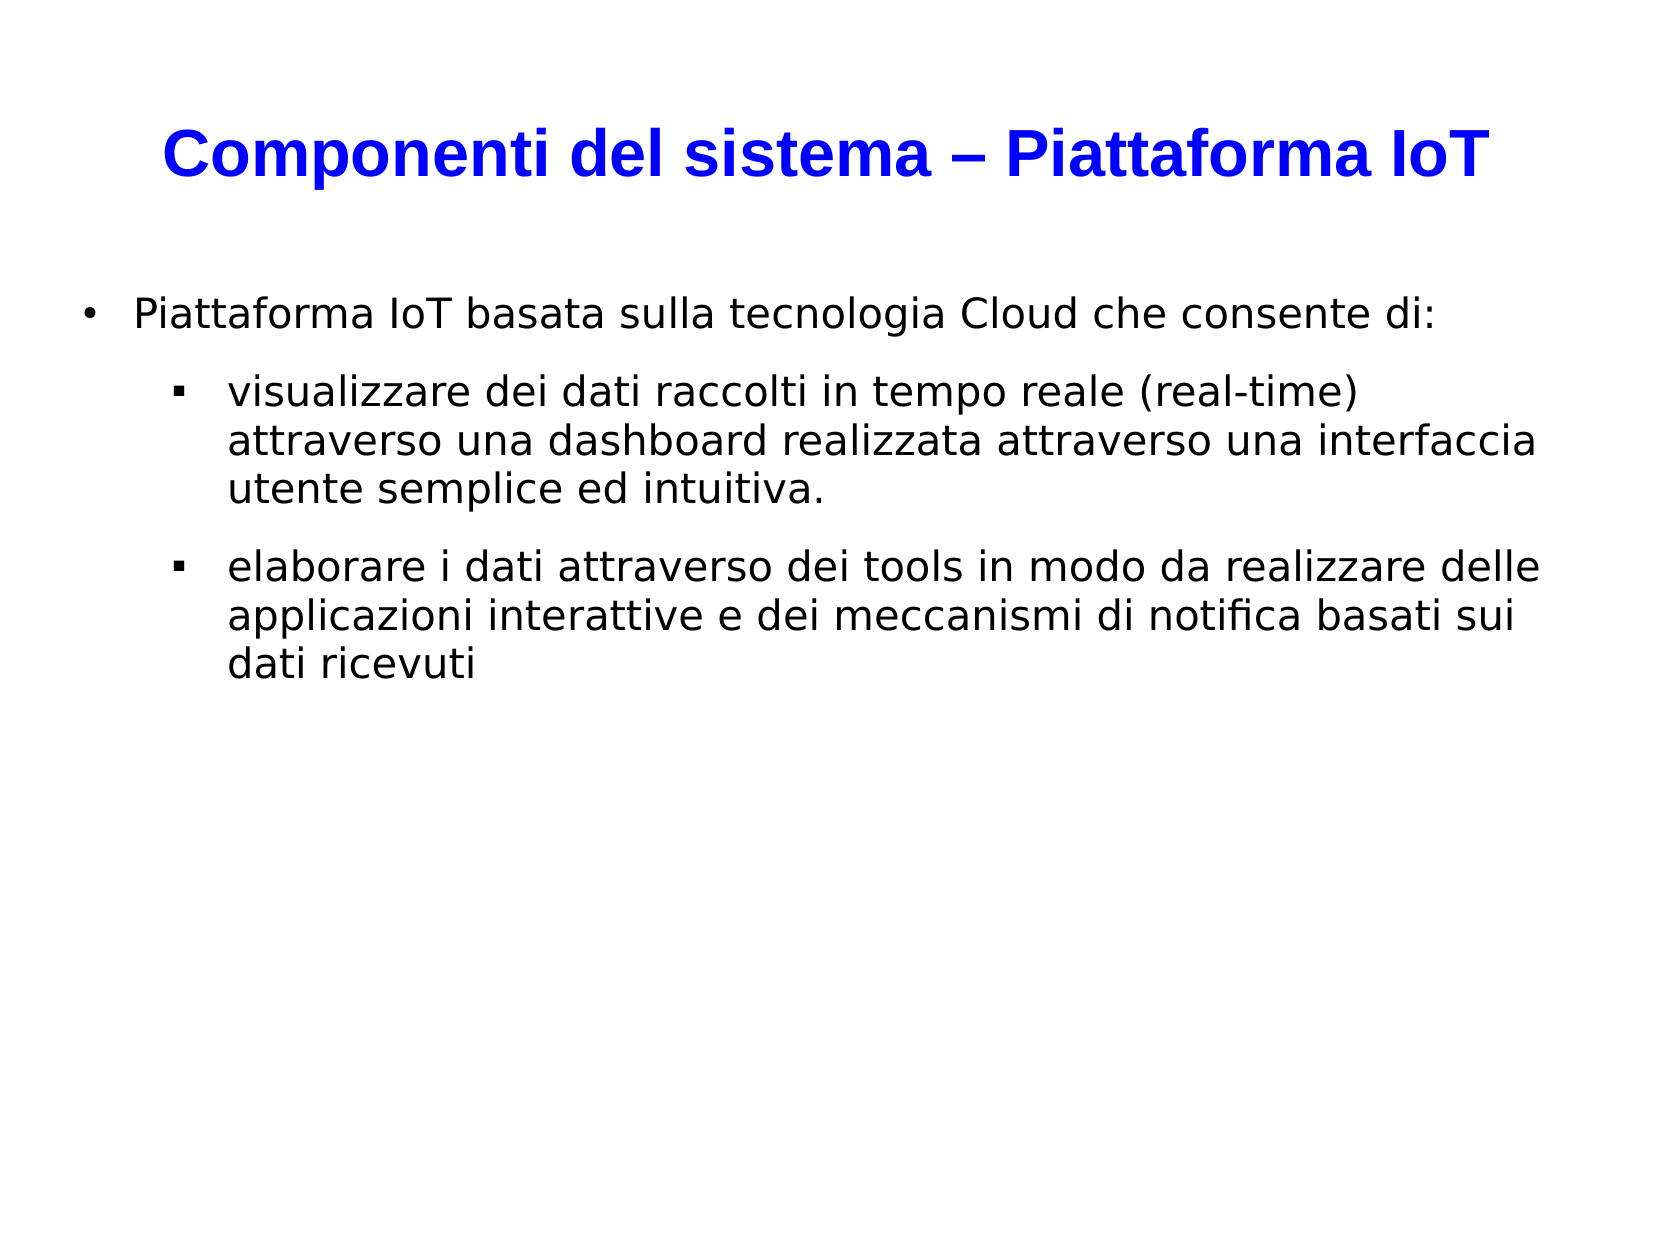

# Componenti del sistema – Piattaforma IoT
Piattaforma IoT basata sulla tecnologia Cloud che consente di:
visualizzare dei dati raccolti in tempo reale (real-time) attraverso una dashboard realizzata attraverso una interfaccia utente semplice ed intuitiva.
elaborare i dati attraverso dei tools in modo da realizzare delle applicazioni interattive e dei meccanismi di notifica basati sui dati ricevuti